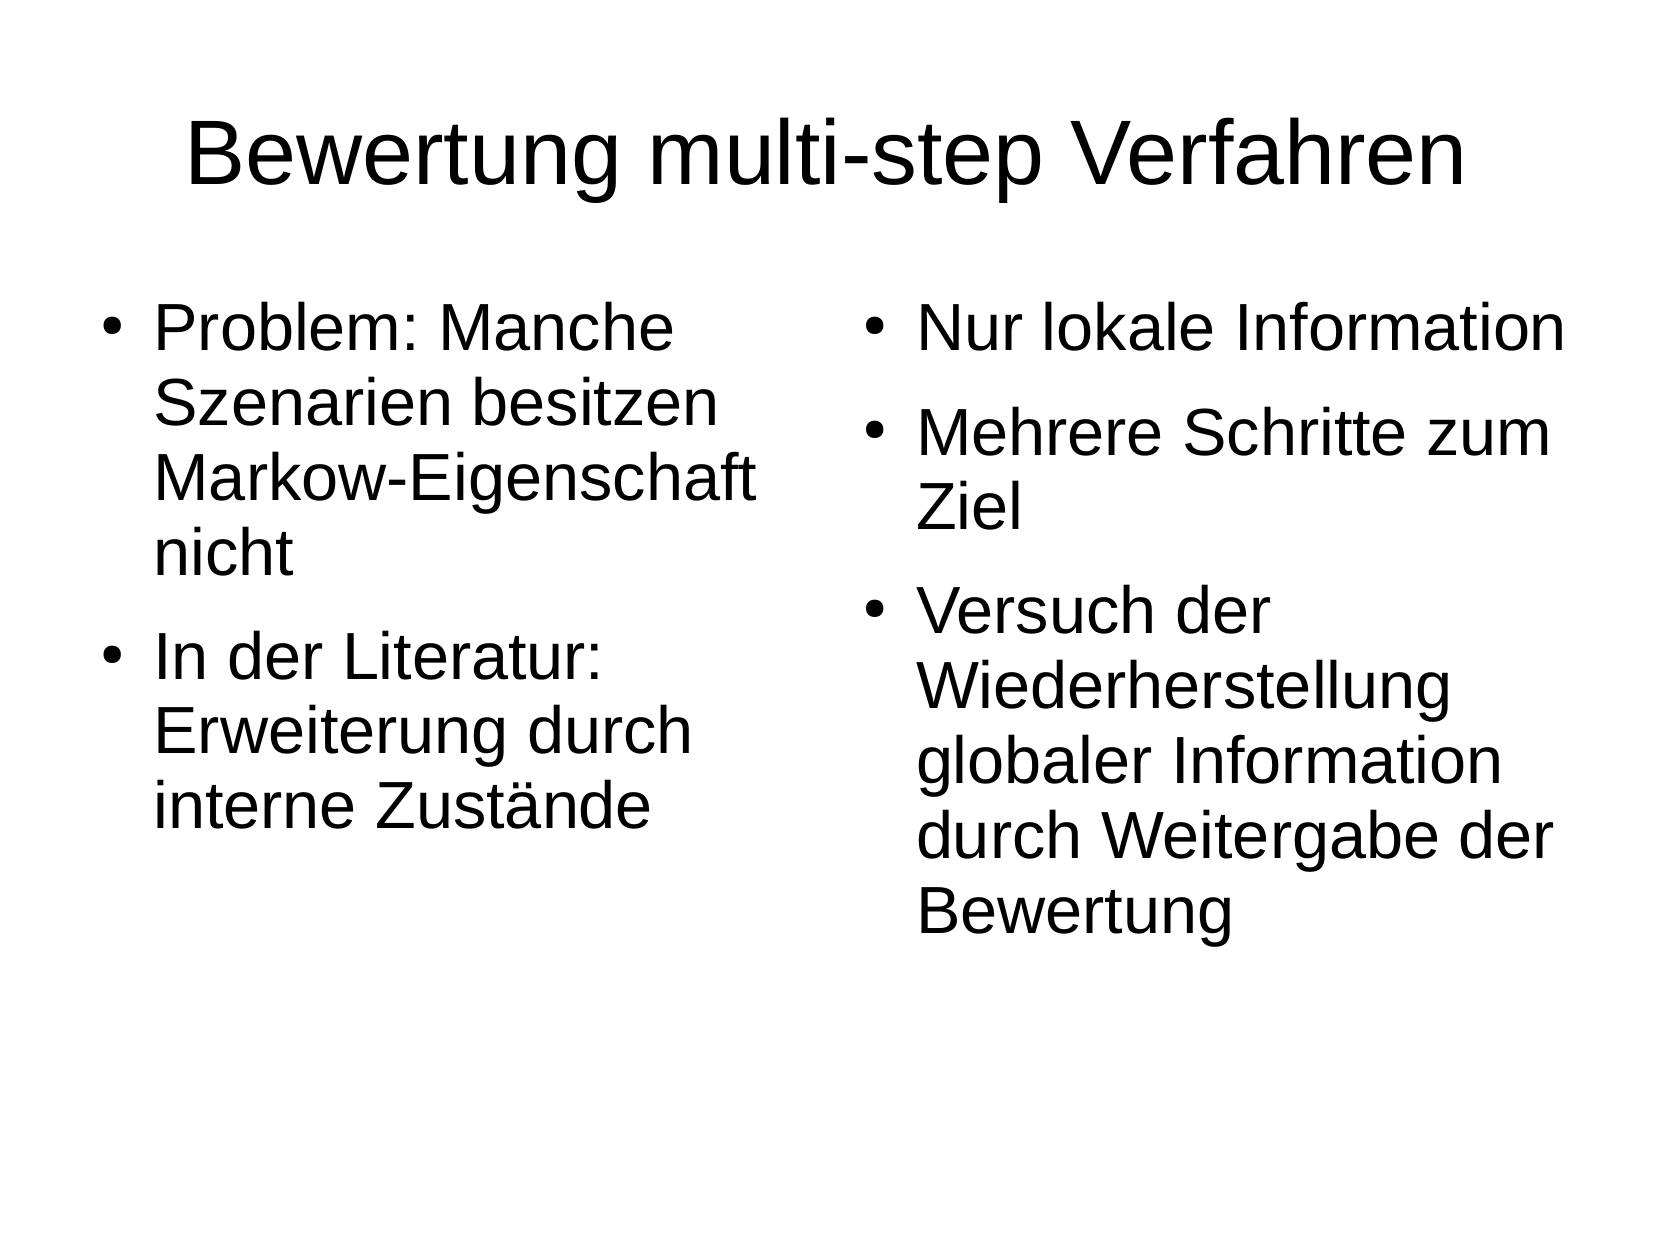

# Bewertung multi-step Verfahren
Problem: Manche Szenarien besitzen Markow-Eigenschaft nicht
In der Literatur: Erweiterung durch interne Zustände
Nur lokale Information
Mehrere Schritte zum Ziel
Versuch der Wiederherstellung globaler Information durch Weitergabe der Bewertung